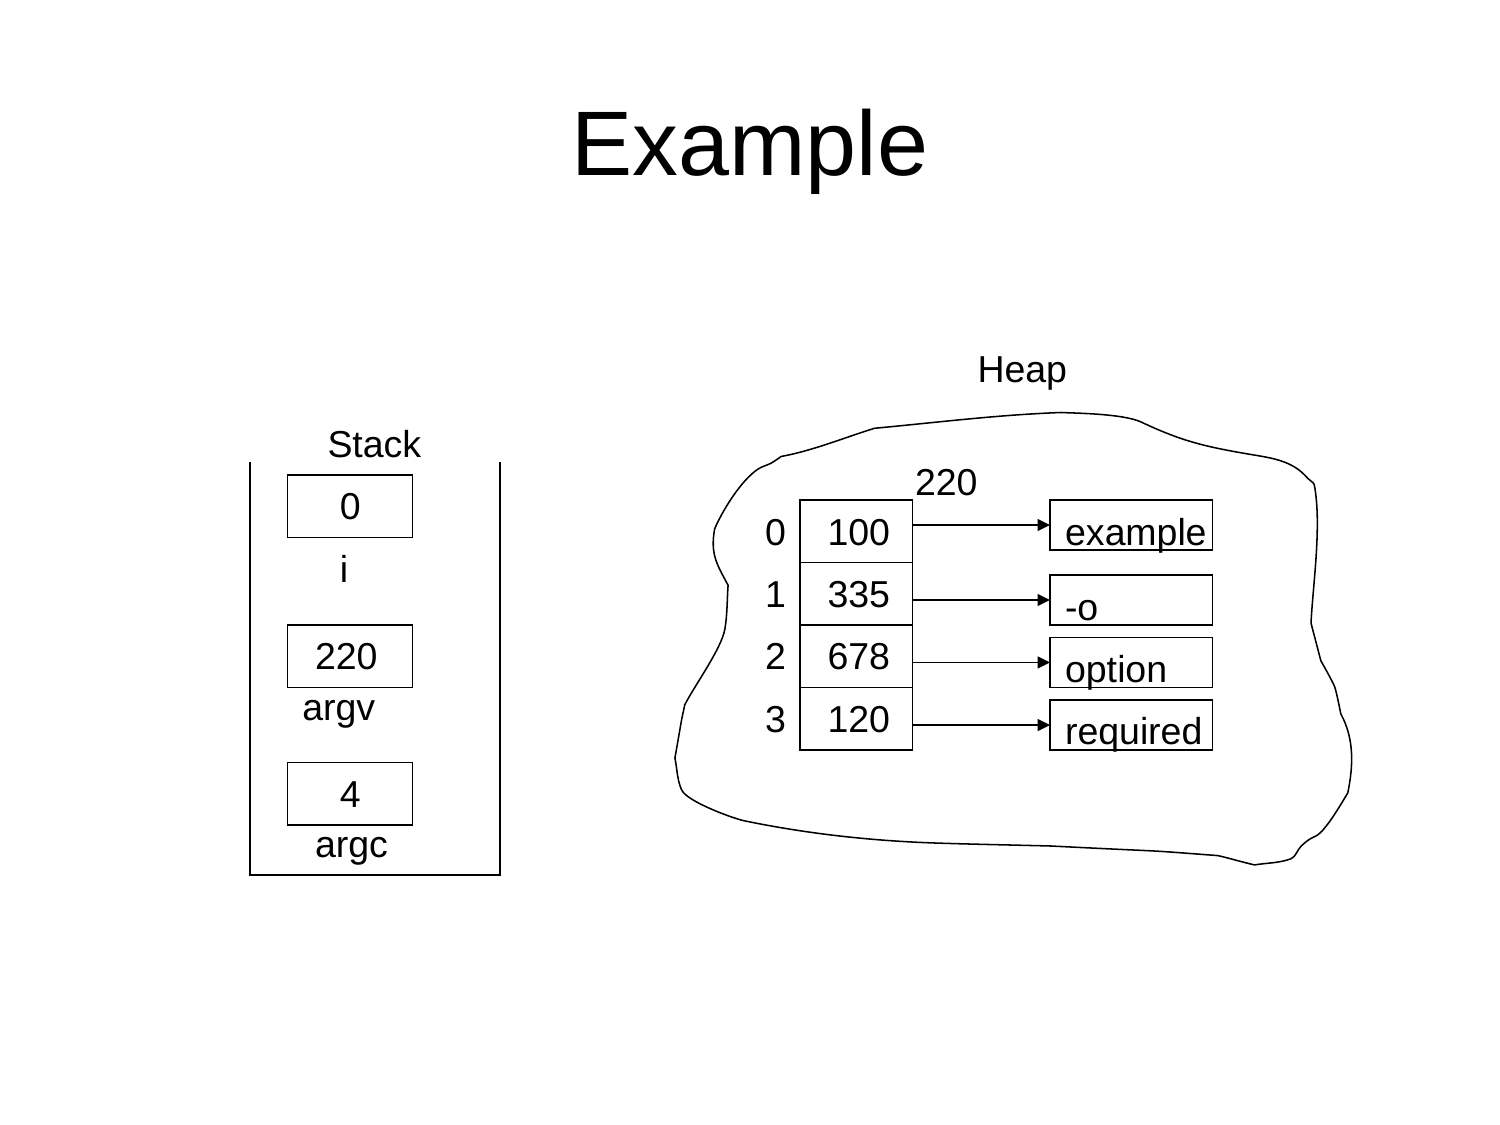

# Example
Heap
Stack
220
0
0
100
example
i
1
335
-o
220
2
678
option
argv
3
120
required
4
argc